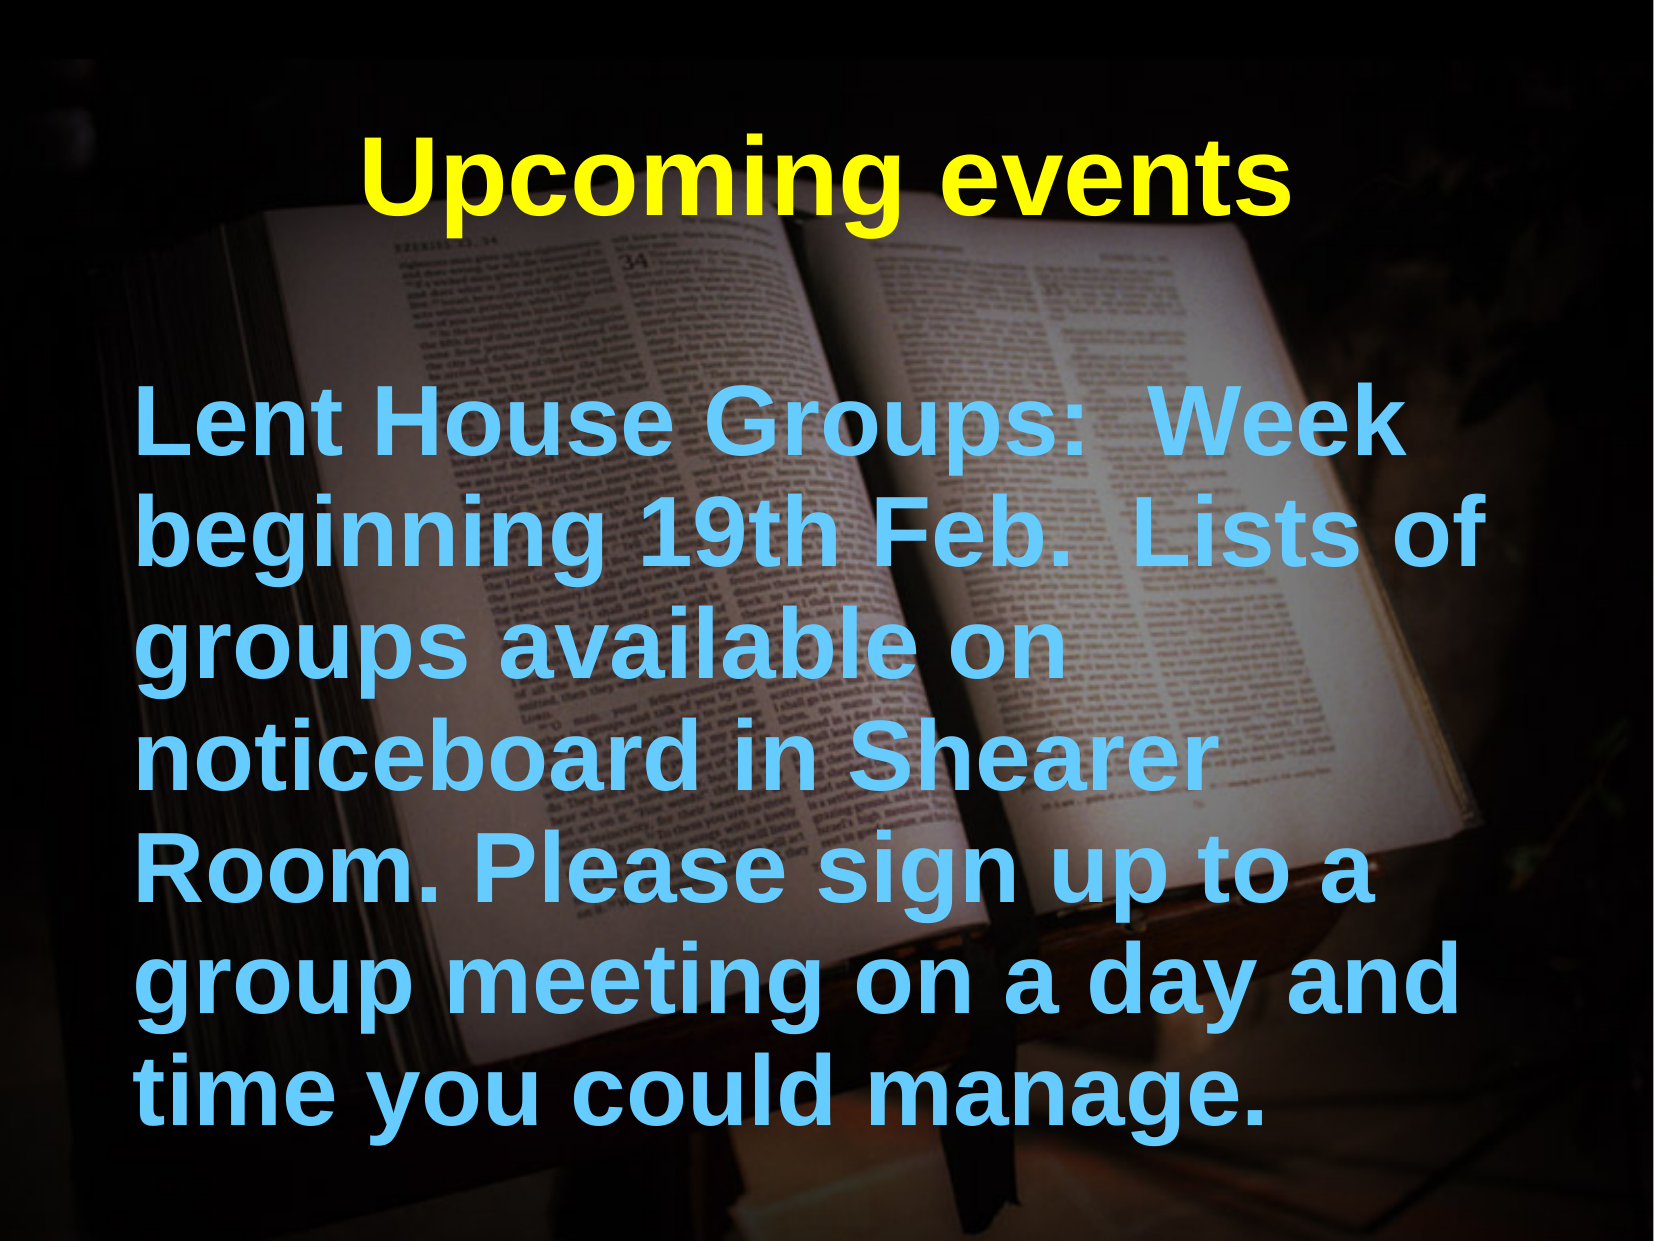

#
Upcoming events
Lent House Groups: Week beginning 19th Feb. Lists of groups available on noticeboard in Shearer Room. Please sign up to a group meeting on a day and time you could manage.